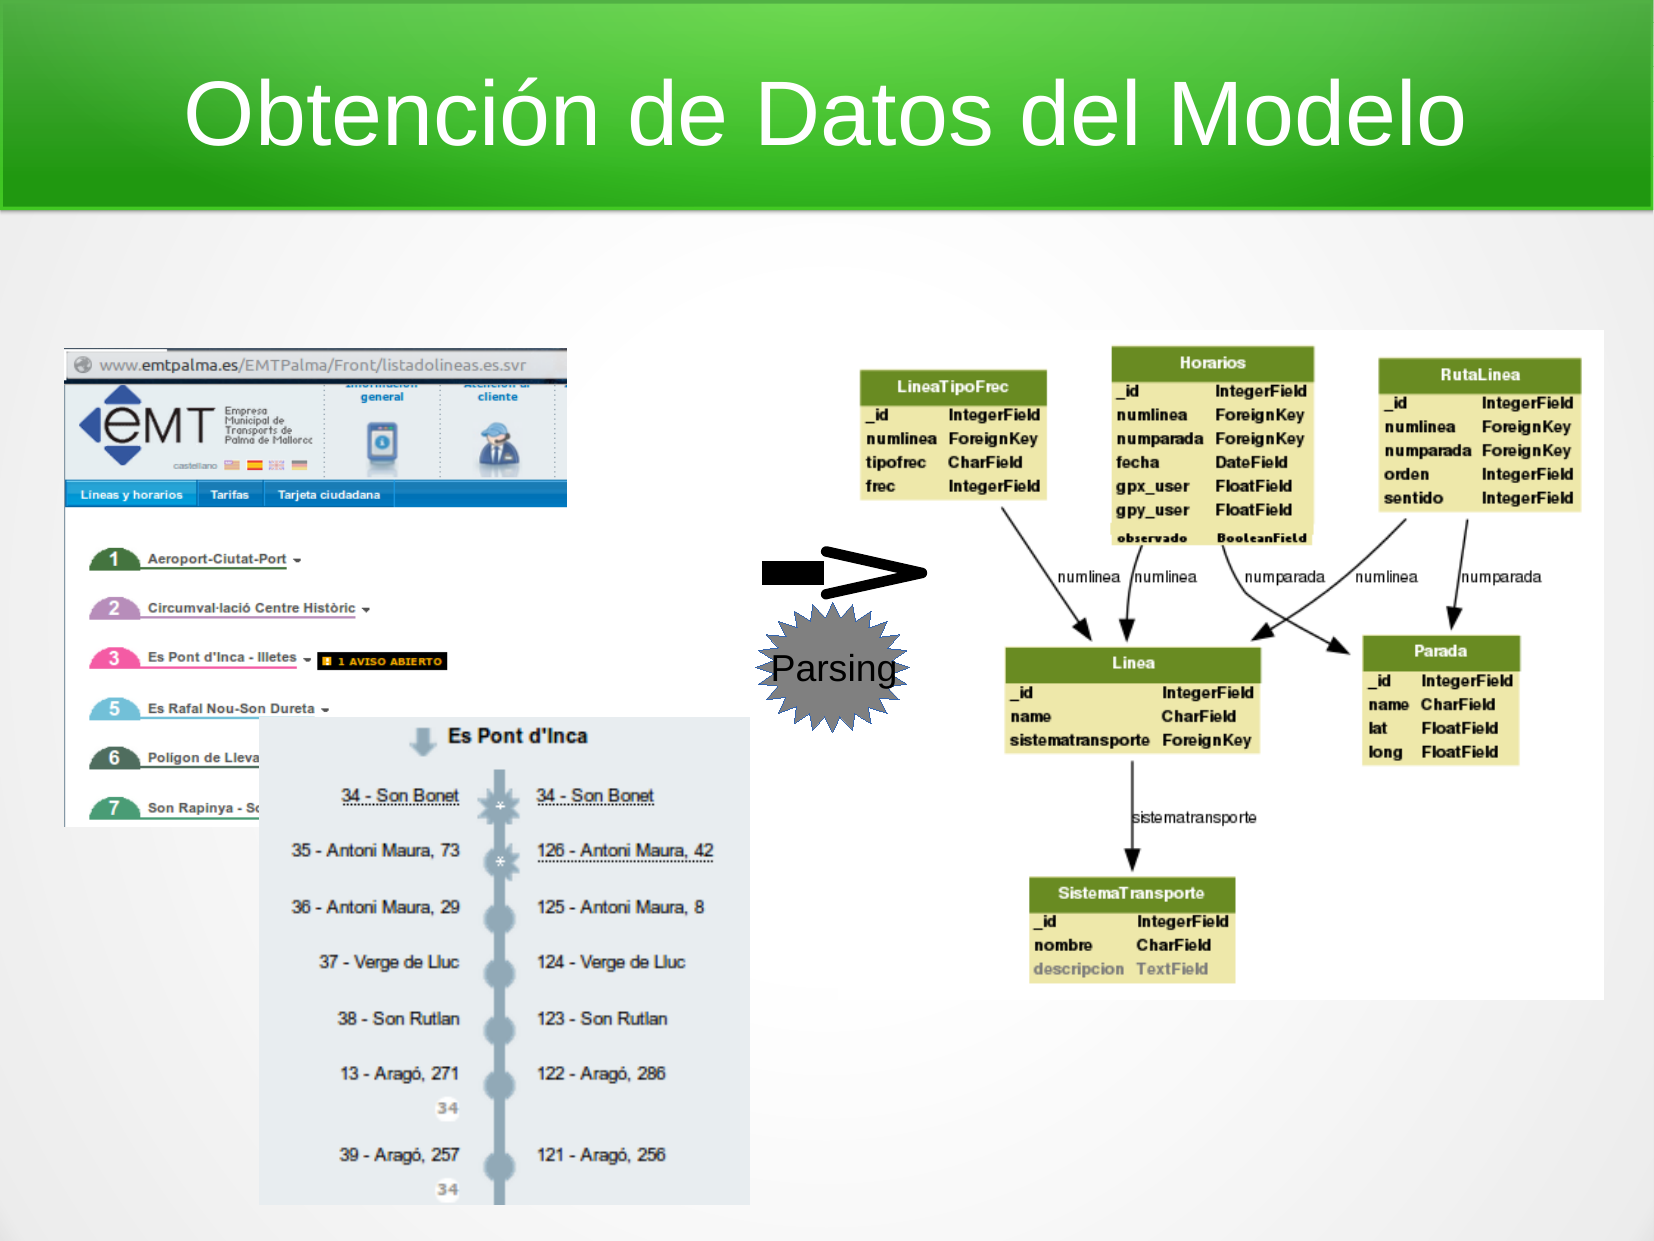

# Obtención de Datos del Modelo
Parsing